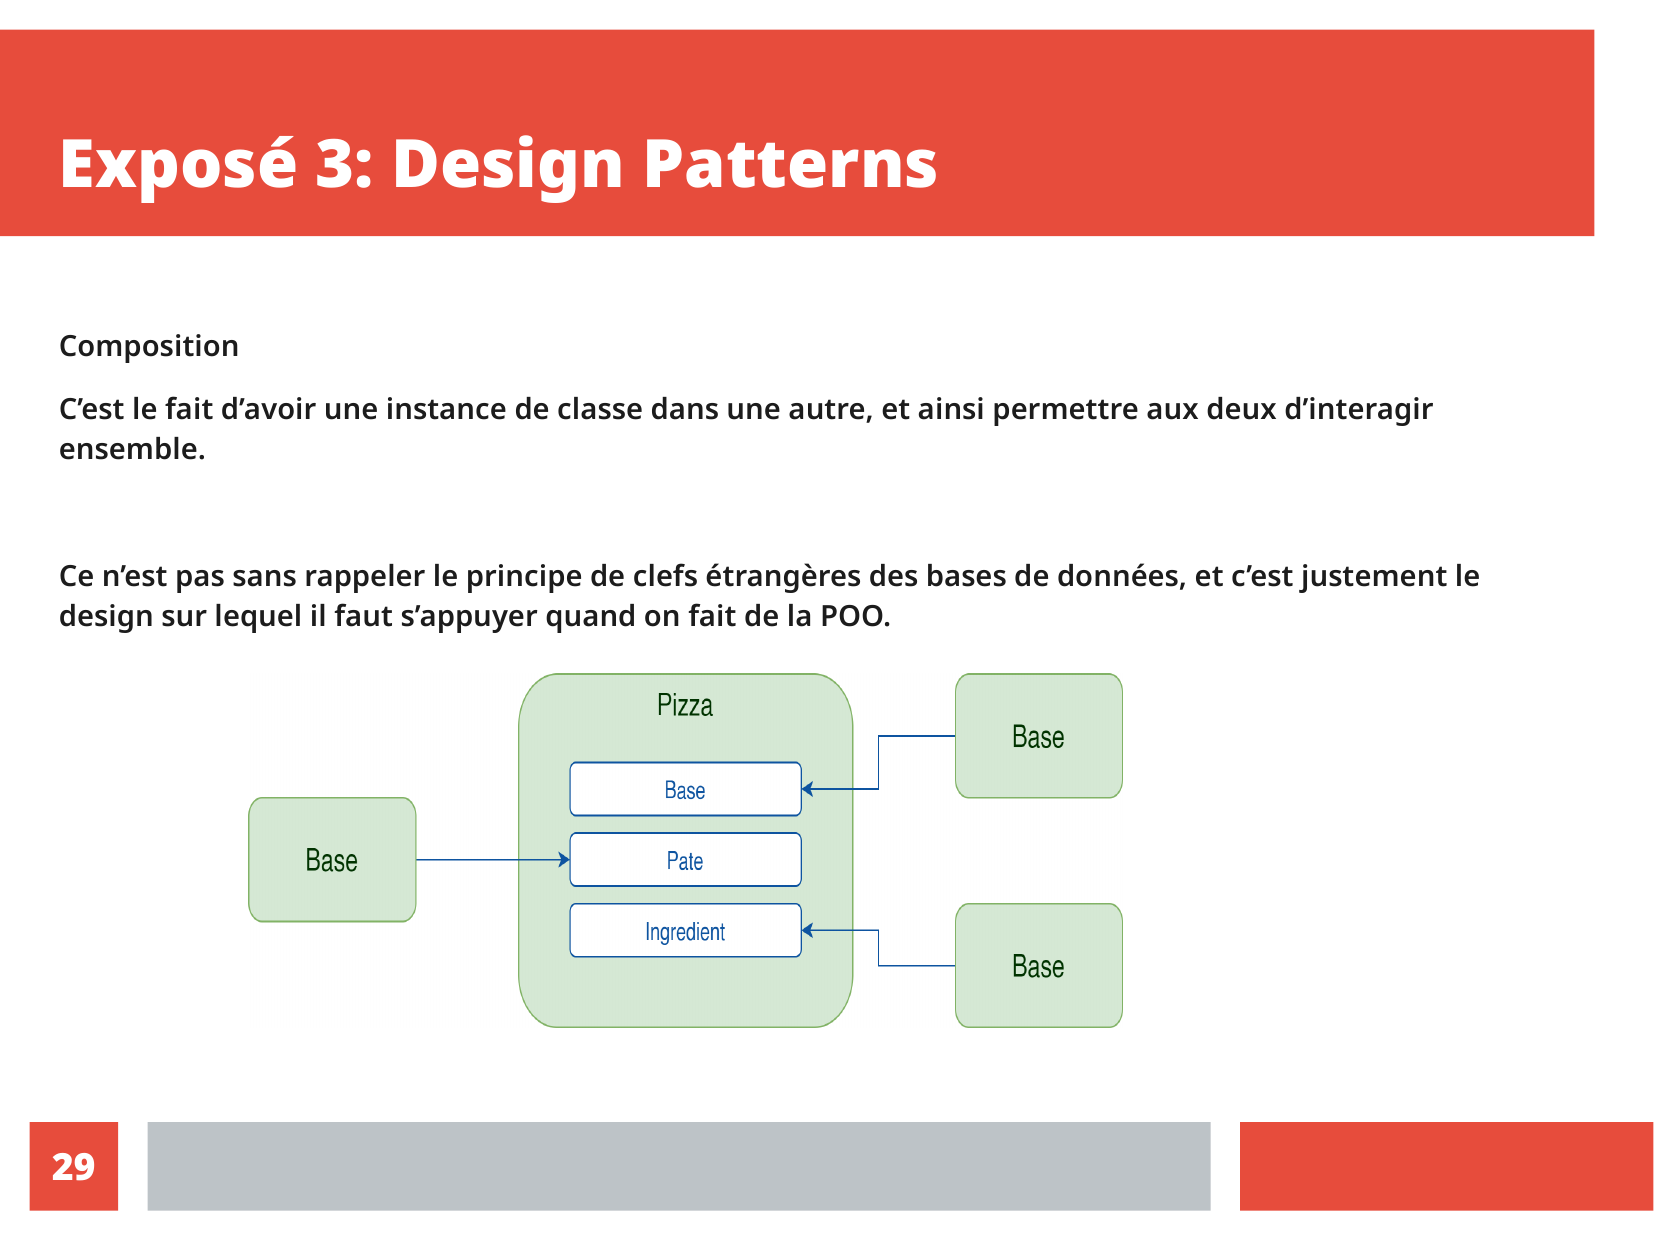

# Exposé 3: Design Patterns
Composition
C’est le fait d’avoir une instance de classe dans une autre, et ainsi permettre aux deux d’interagir ensemble.
Ce n’est pas sans rappeler le principe de clefs étrangères des bases de données, et c’est justement le design sur lequel il faut s’appuyer quand on fait de la POO.
29